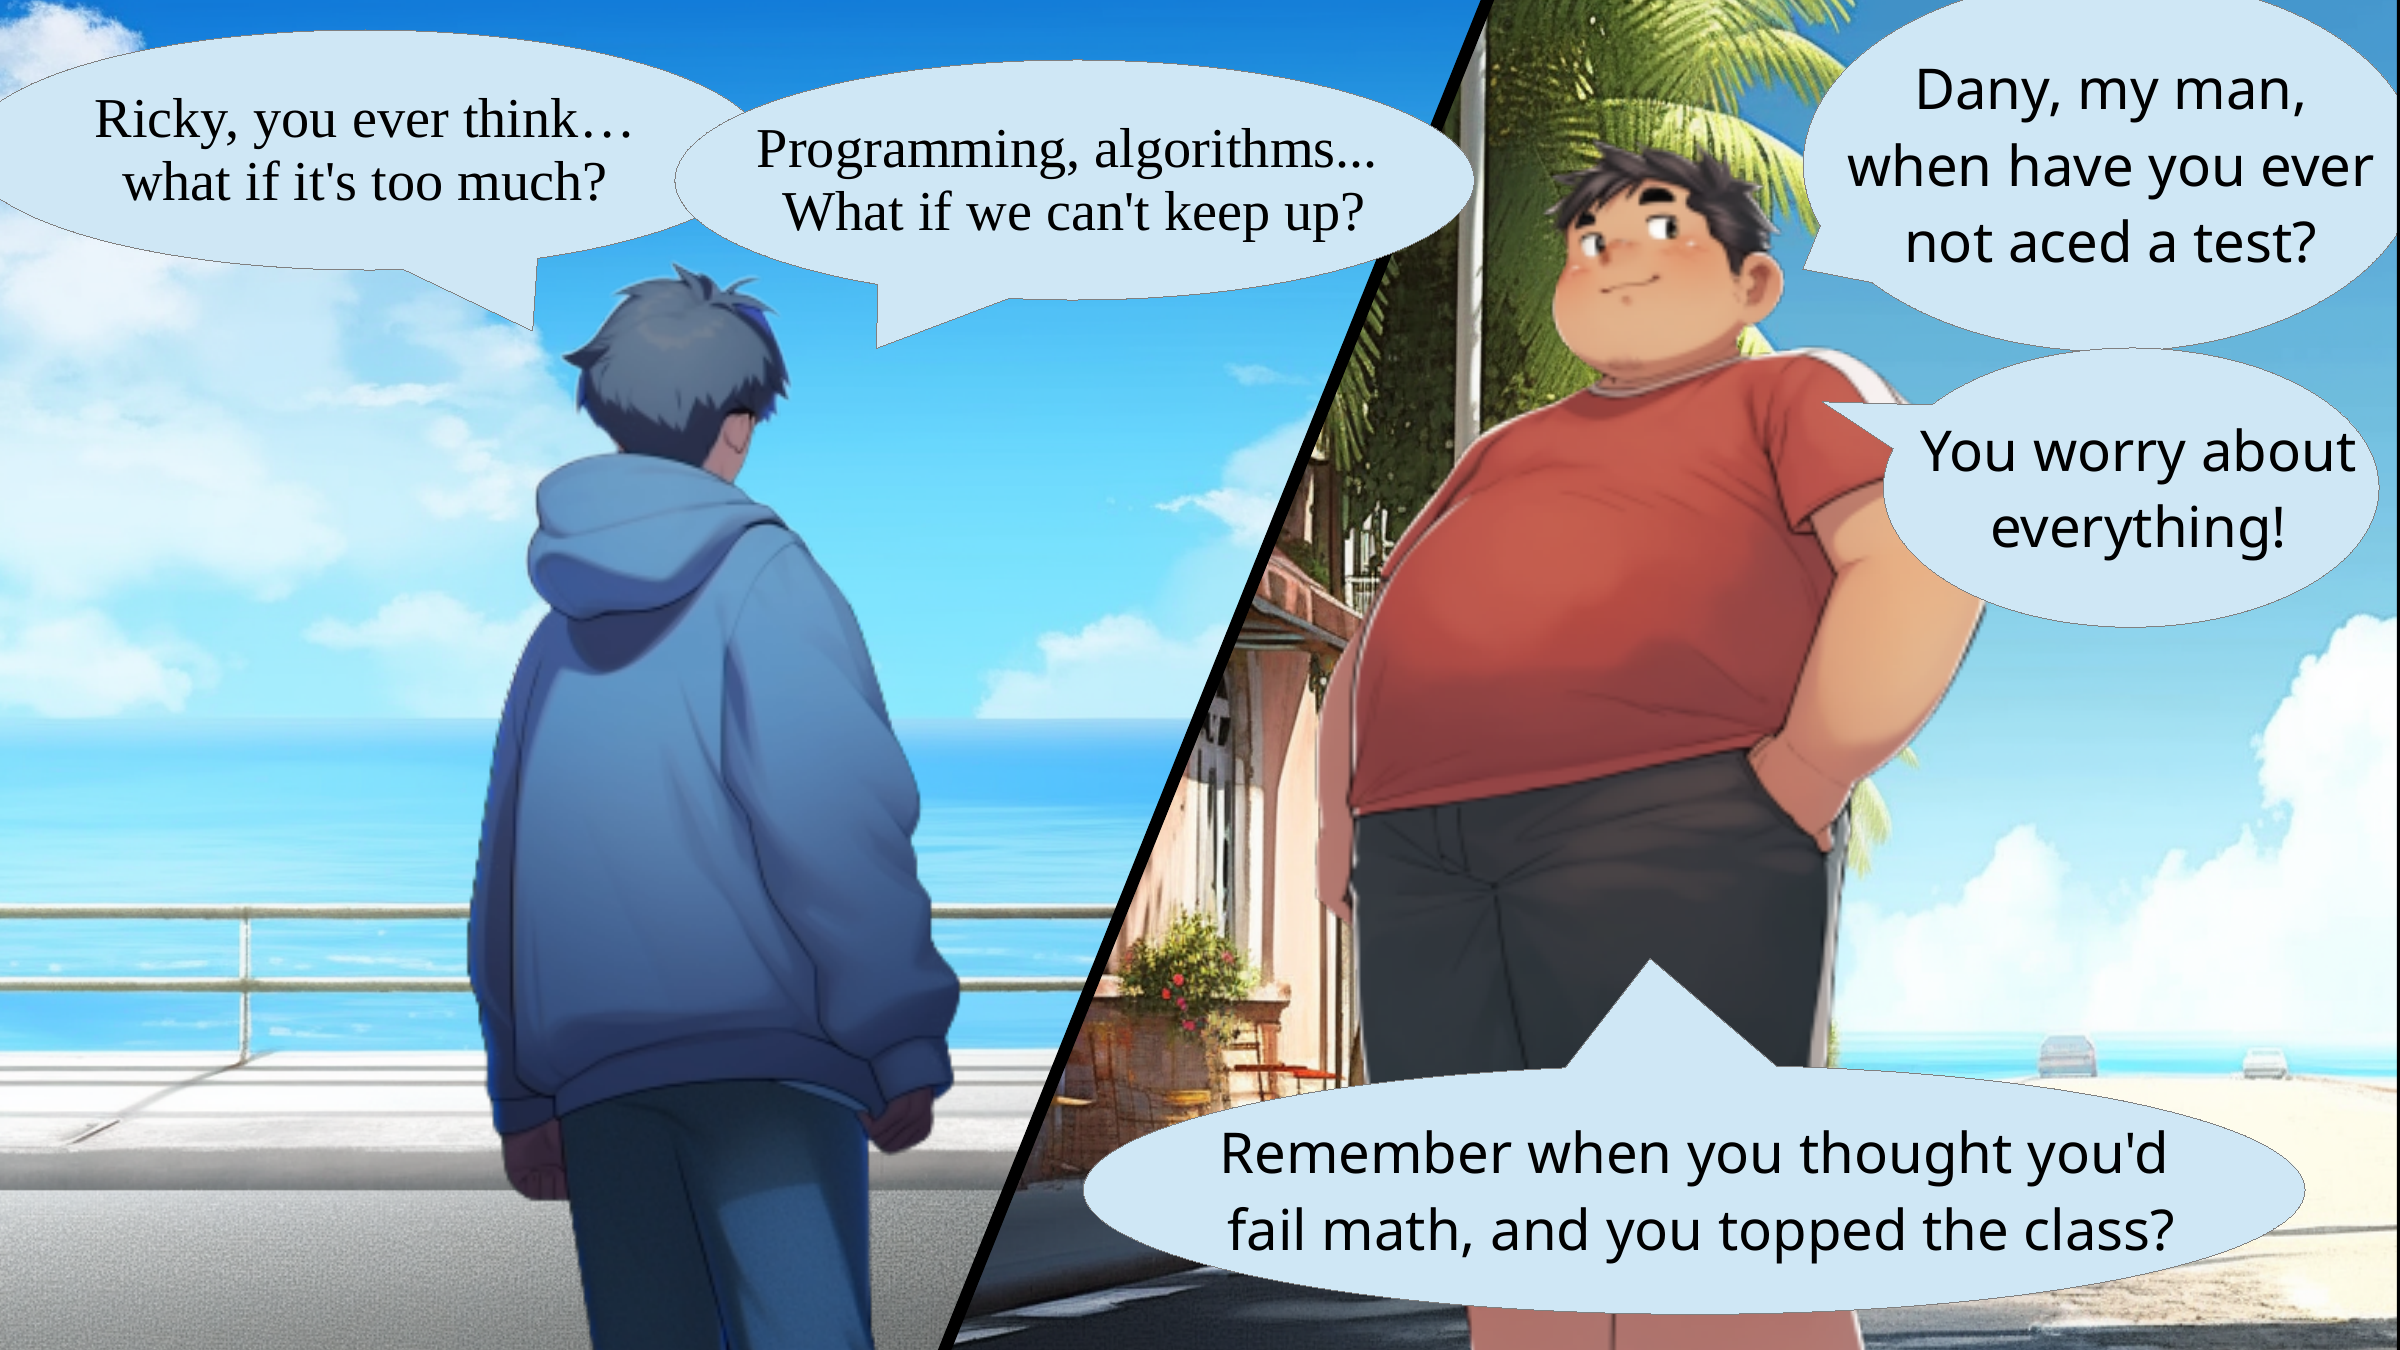

Dany, my man,
when have you ever
not aced a test?
Ricky, you ever think…
what if it's too much?
Programming, algorithms...
What if we can't keep up?
 You worry about
 everything!
Remember when you thought you'd
 fail math, and you topped the class?